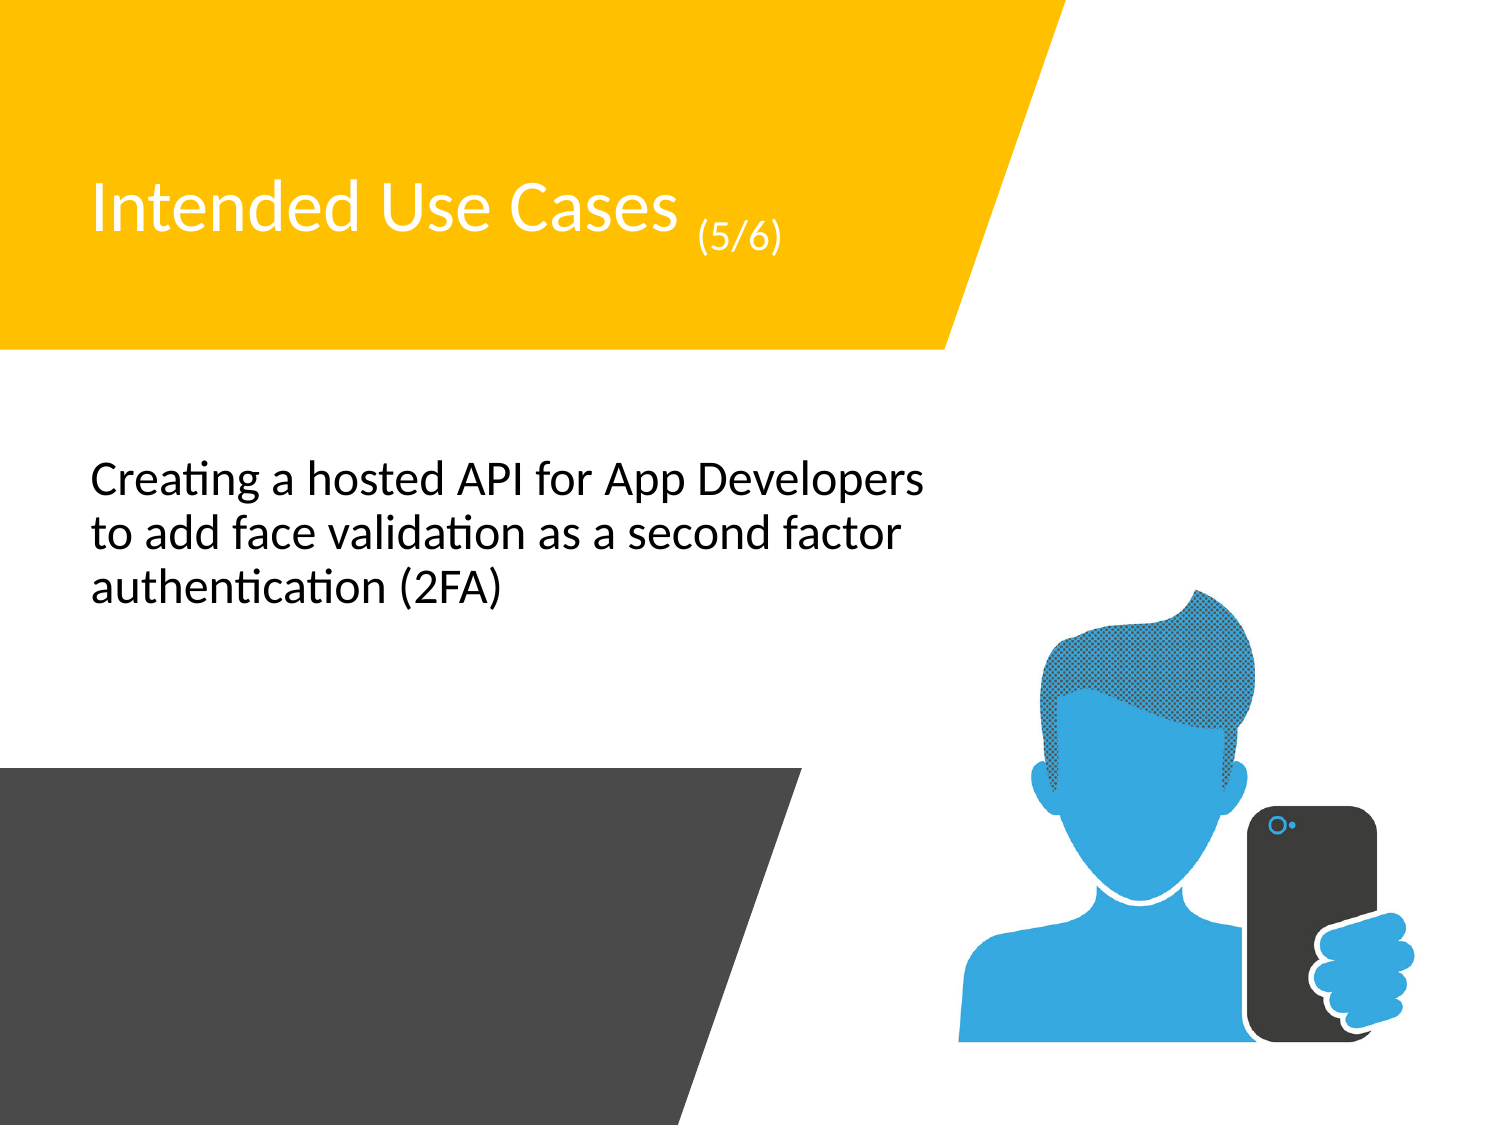

Intended Use Cases (5/6)
# Creating a hosted API for App Developers to add face validation as a second factor authentication (2FA)